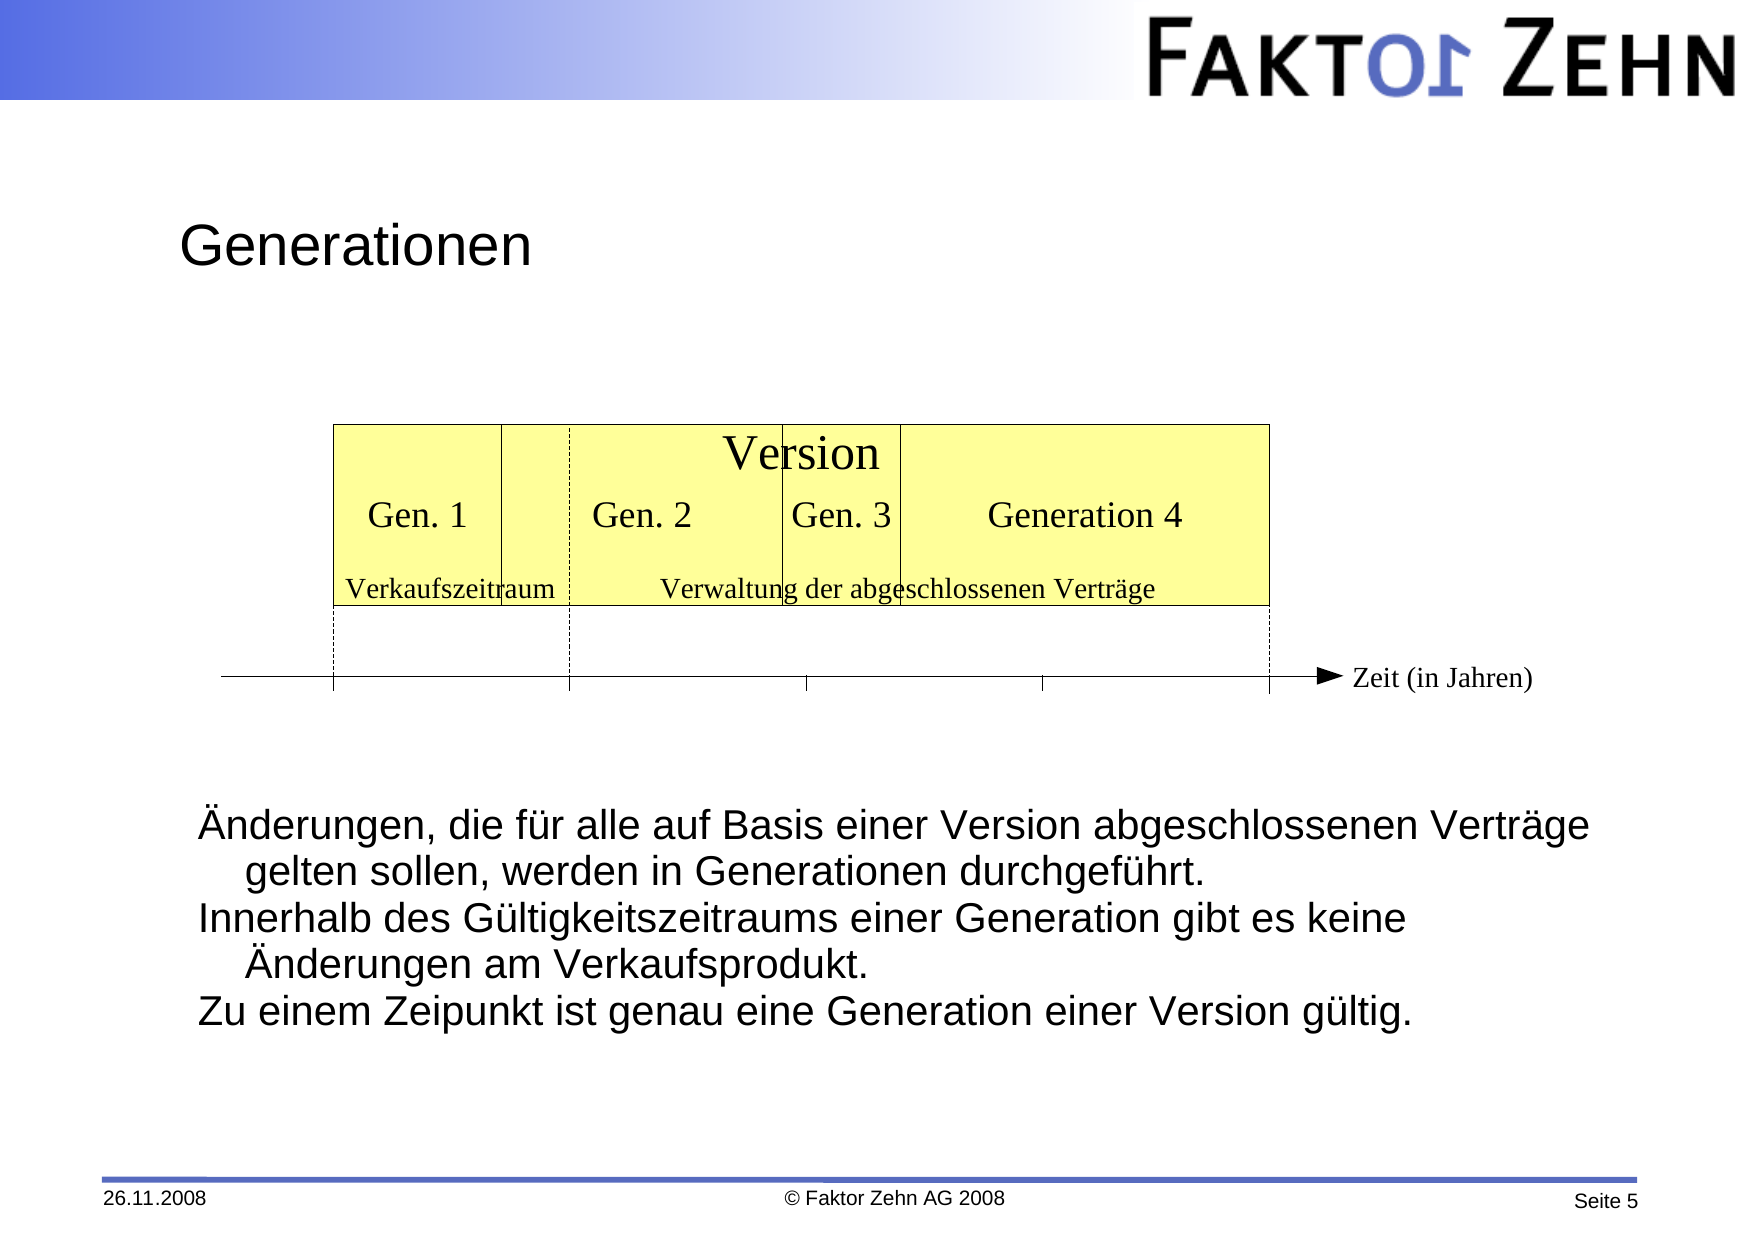

# Generationen
Gen. 1
Version
Stufe 2
Gen. 2
Gen. 3
Generation 4
Verkaufszeitraum
Verwaltung der abgeschlossenen Verträge
Zeit (in Jahren)
Änderungen, die für alle auf Basis einer Version abgeschlossenen Verträge gelten sollen, werden in Generationen durchgeführt.
Innerhalb des Gültigkeitszeitraums einer Generation gibt es keine Änderungen am Verkaufsprodukt.
Zu einem Zeipunkt ist genau eine Generation einer Version gültig.